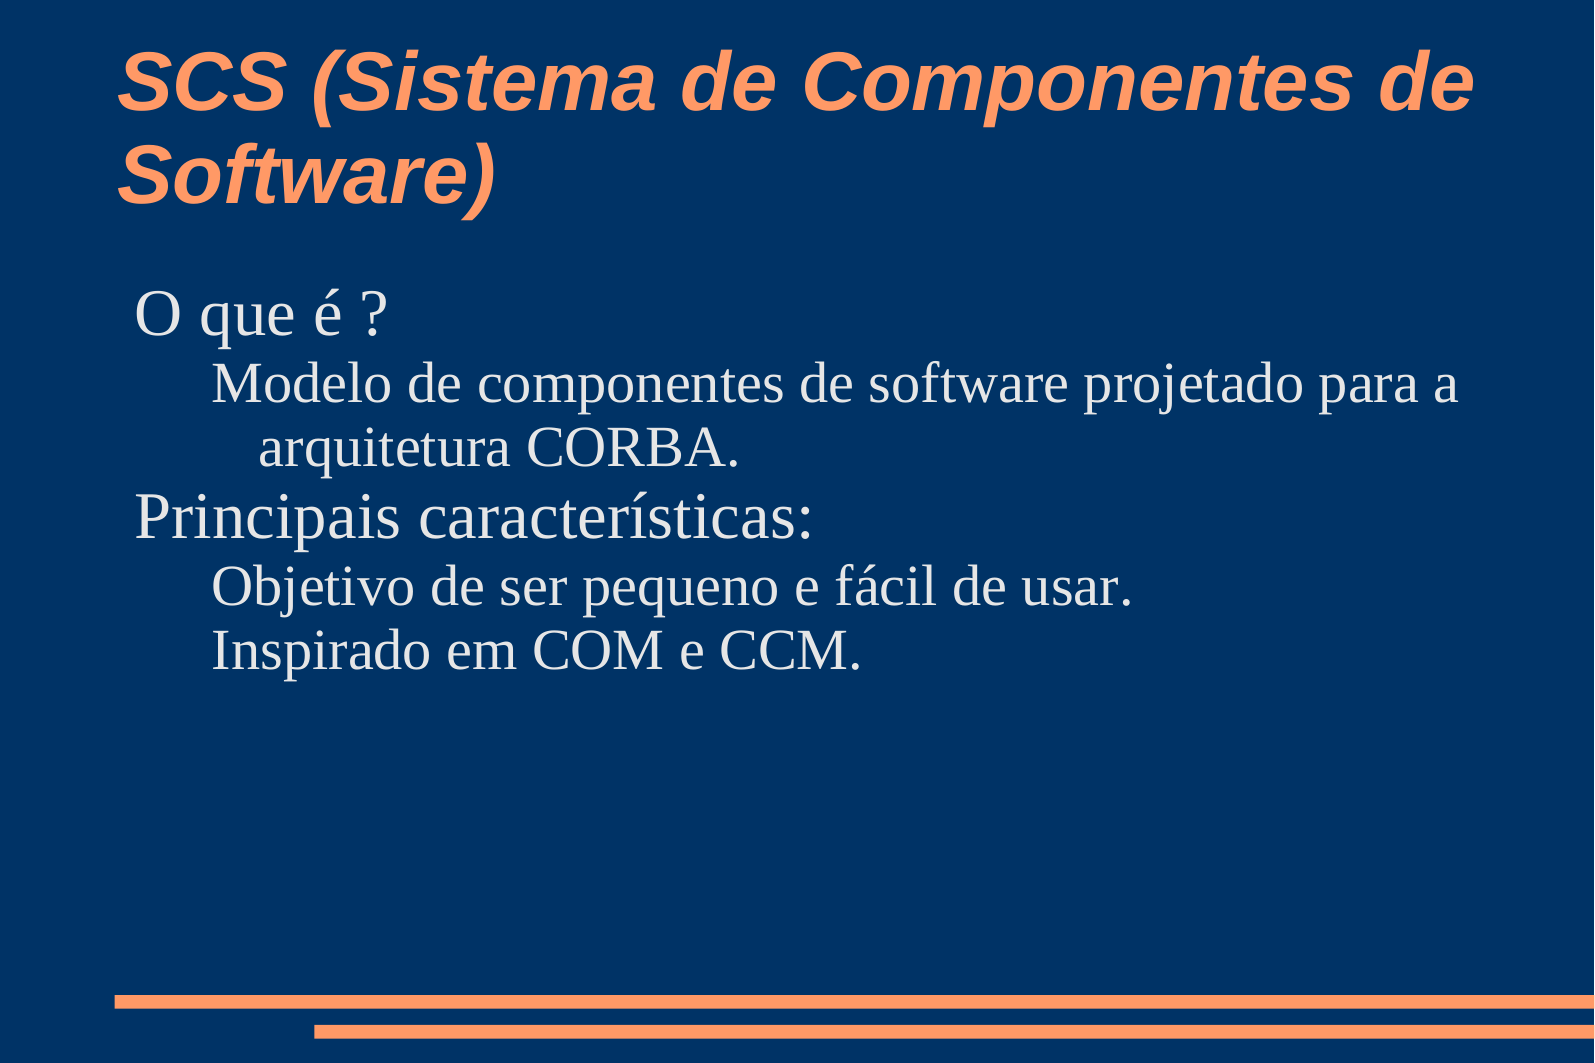

# SCS (Sistema de Componentes de Software)
O que é ?
Modelo de componentes de software projetado para a arquitetura CORBA.
Principais características:
Objetivo de ser pequeno e fácil de usar.
Inspirado em COM e CCM.